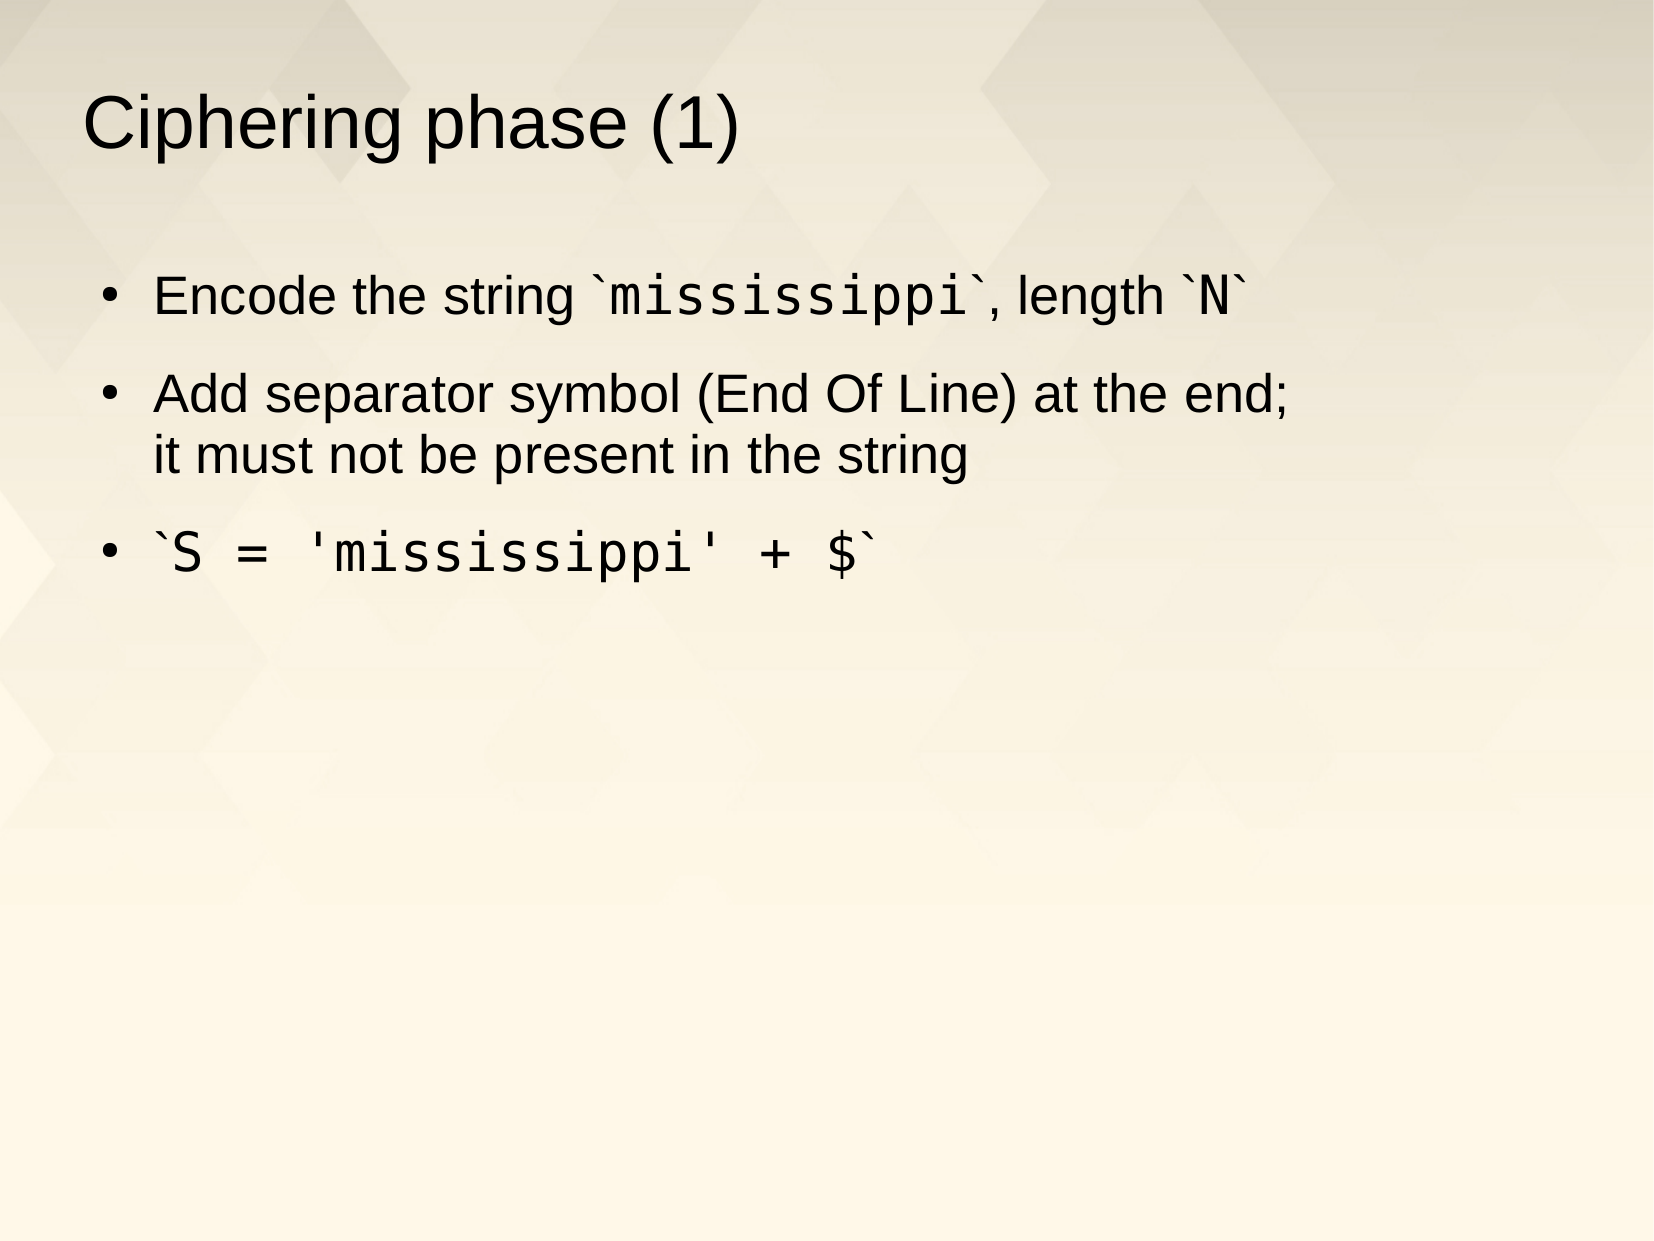

# Ciphering phase (1)
Encode the string `mississippi`, length `N`
Add separator symbol (End Of Line) at the end;
it must not be present in the string
`S = 'mississippi' + $`